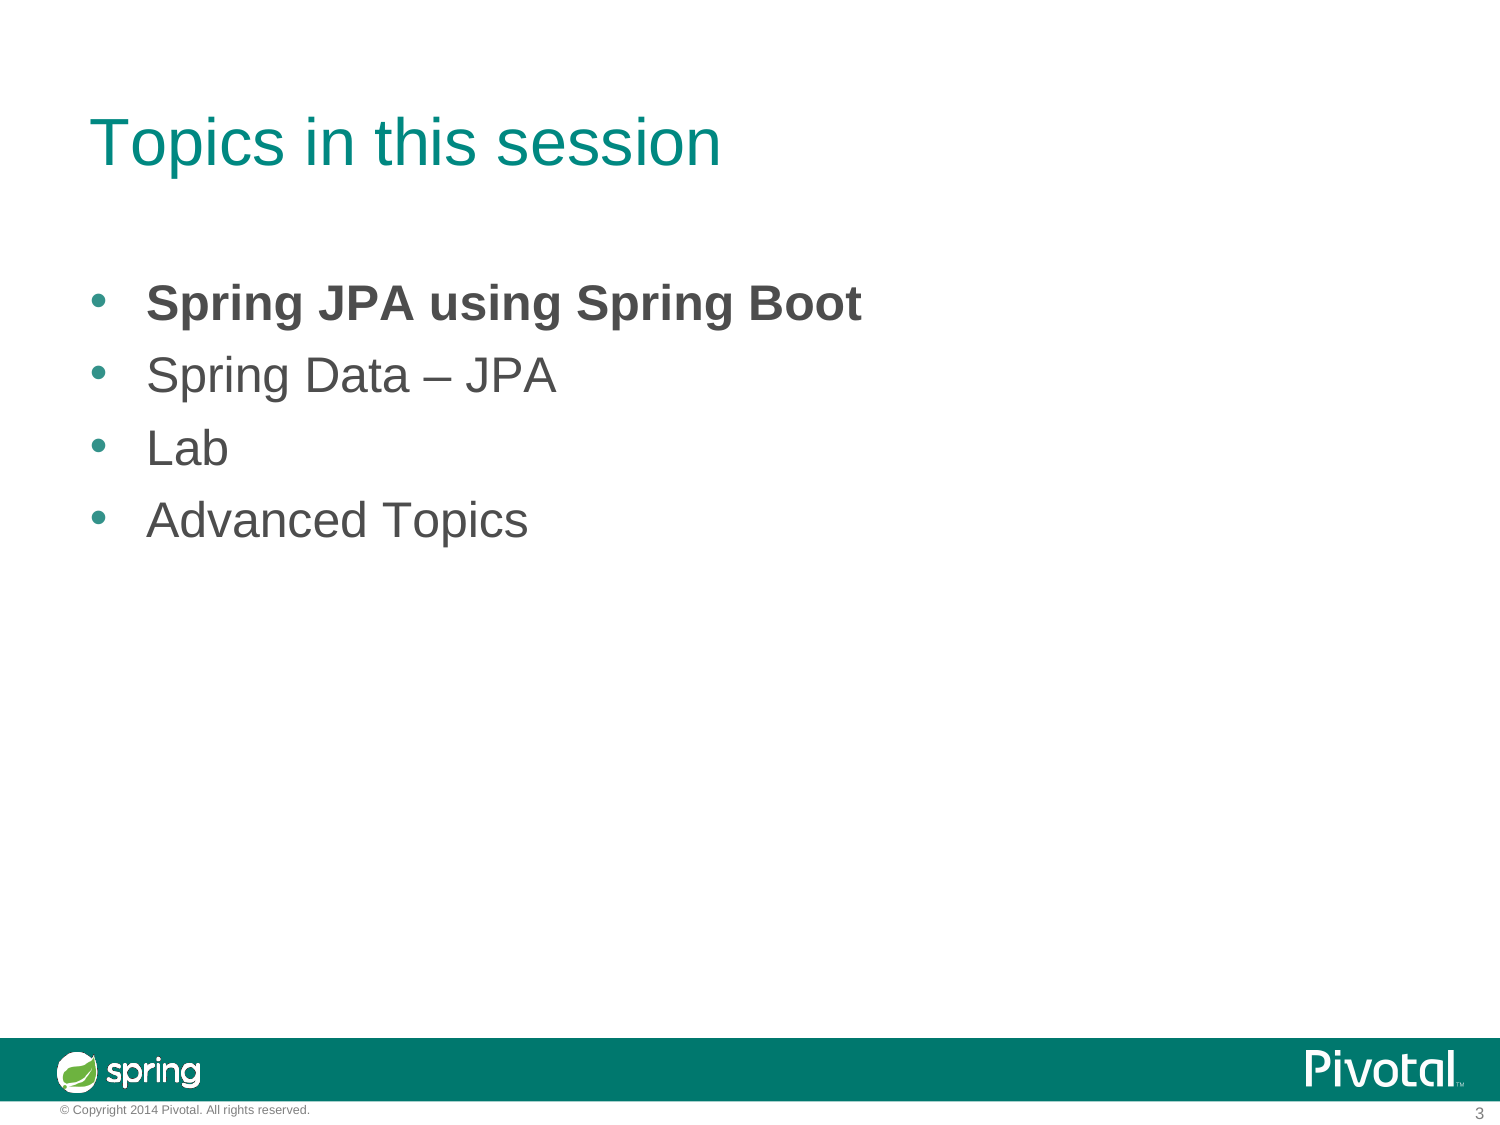

# Topics in this session
Spring JPA using Spring Boot
Spring Data – JPA
Lab
Advanced Topics